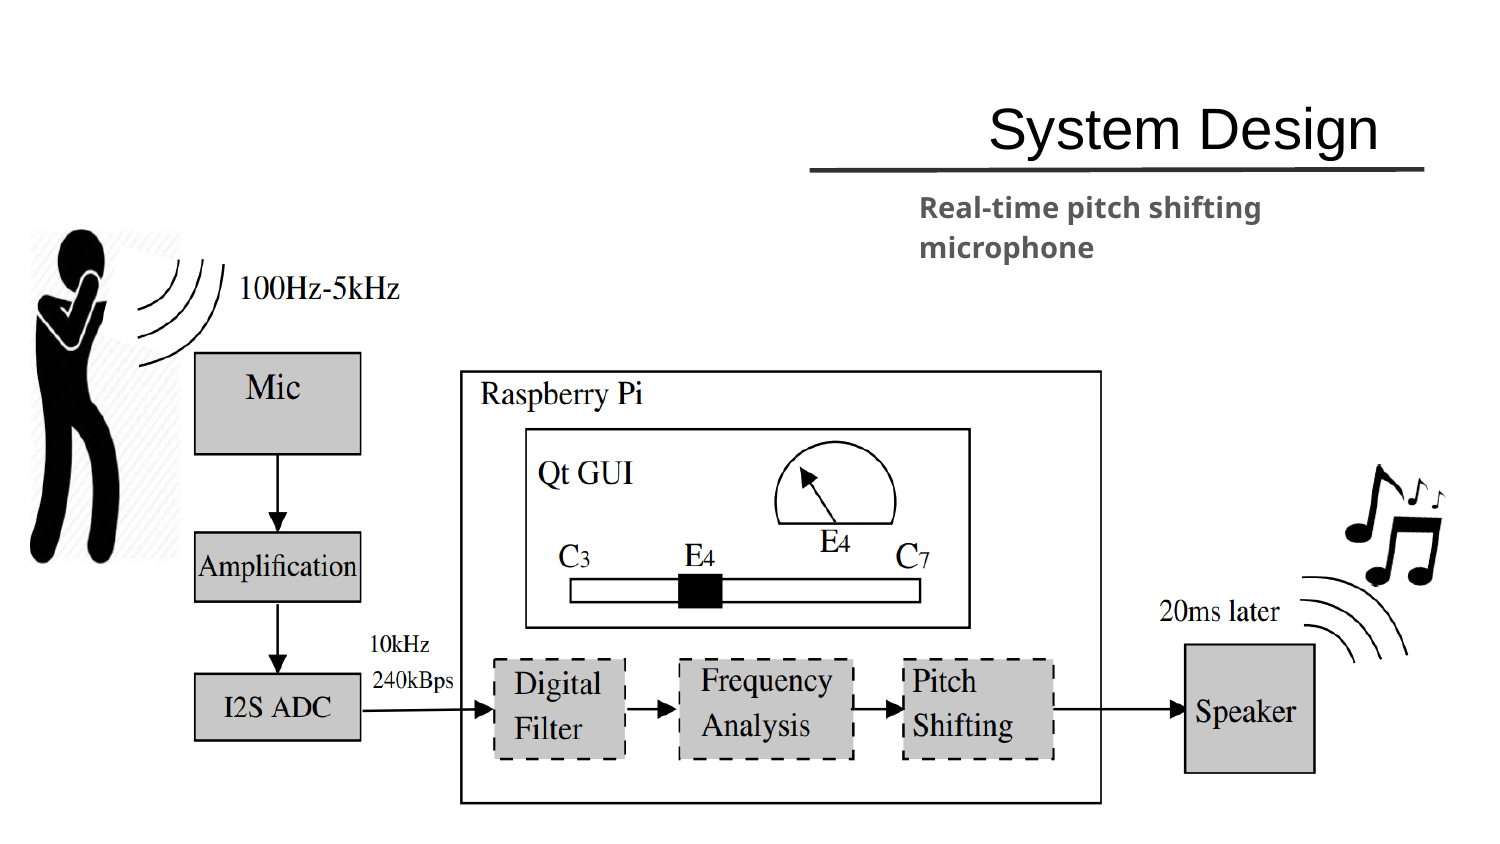

# System Design
Real-time pitch shifting microphone